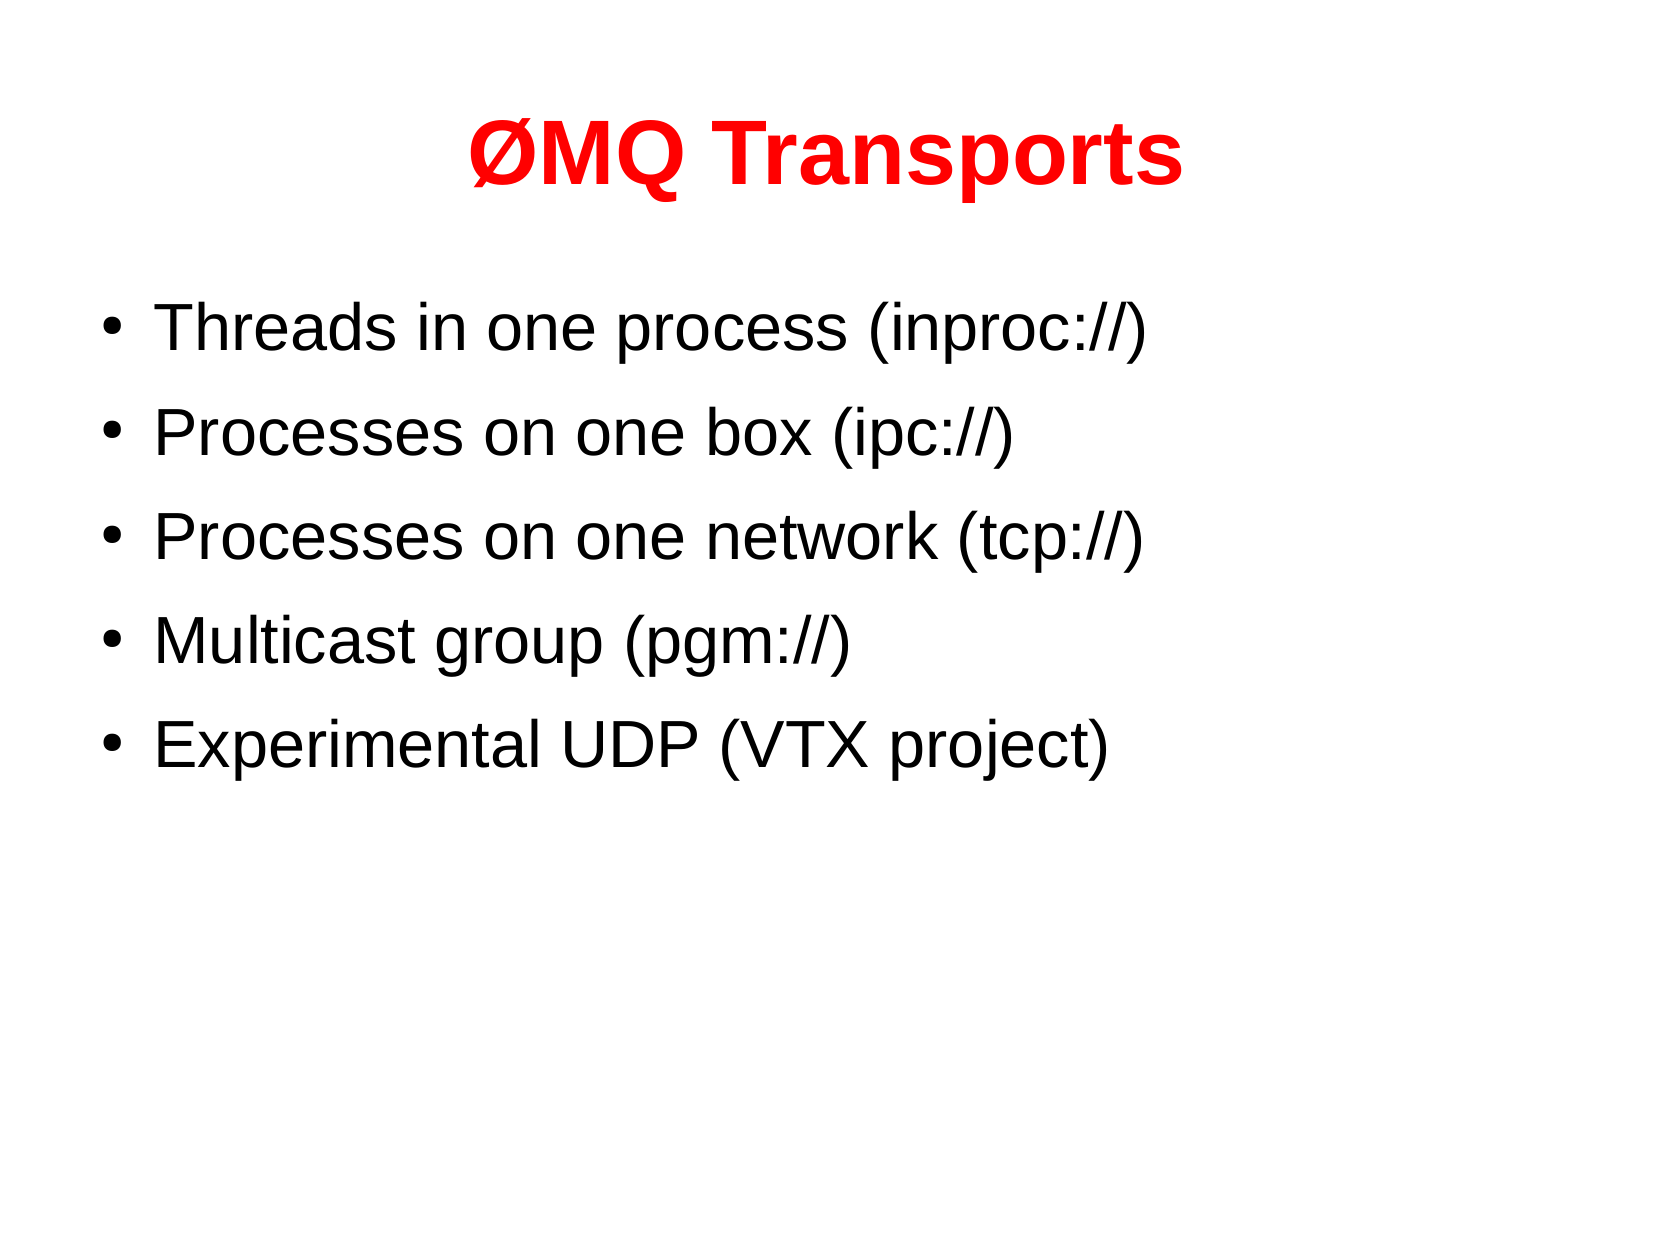

# ØMQ Transports
Threads in one process (inproc://)
Processes on one box (ipc://)
Processes on one network (tcp://)
Multicast group (pgm://)
Experimental UDP (VTX project)